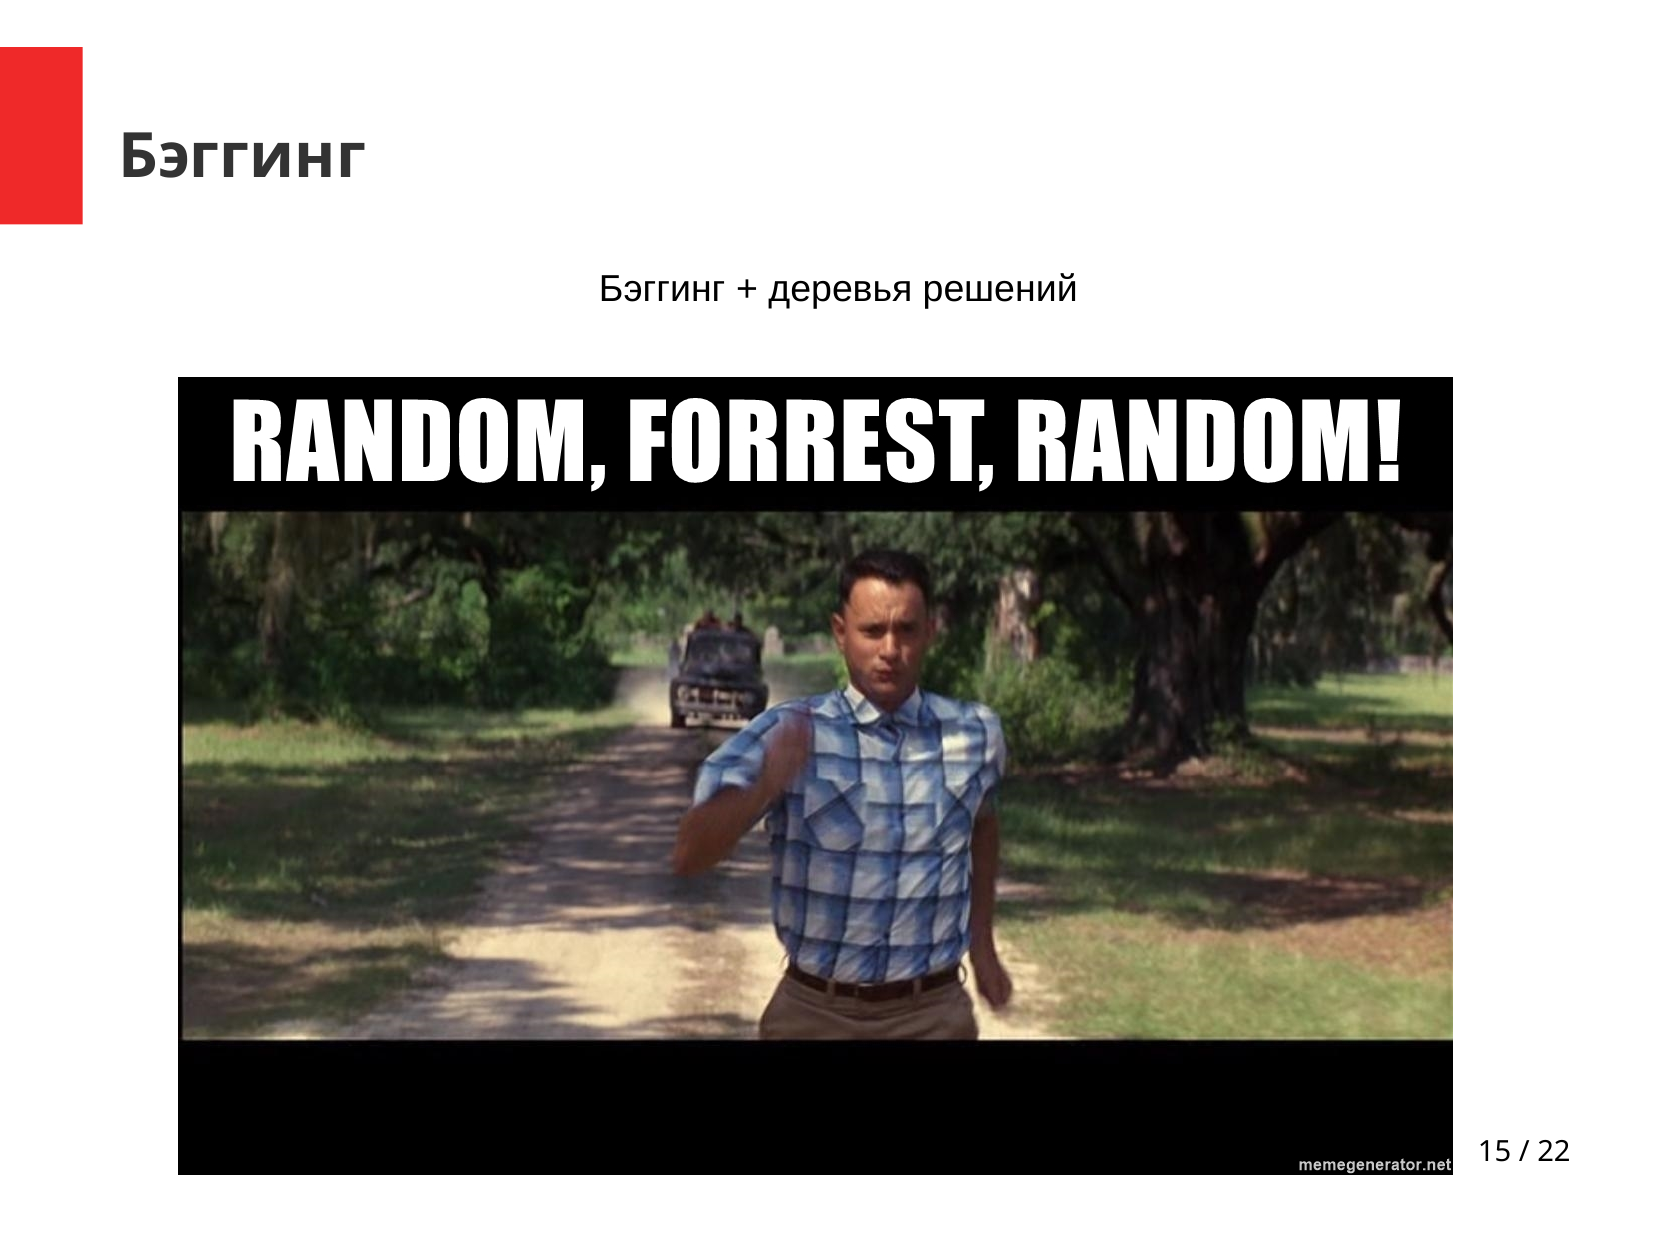

# Бэггинг
Бэггинг + деревья решений
15